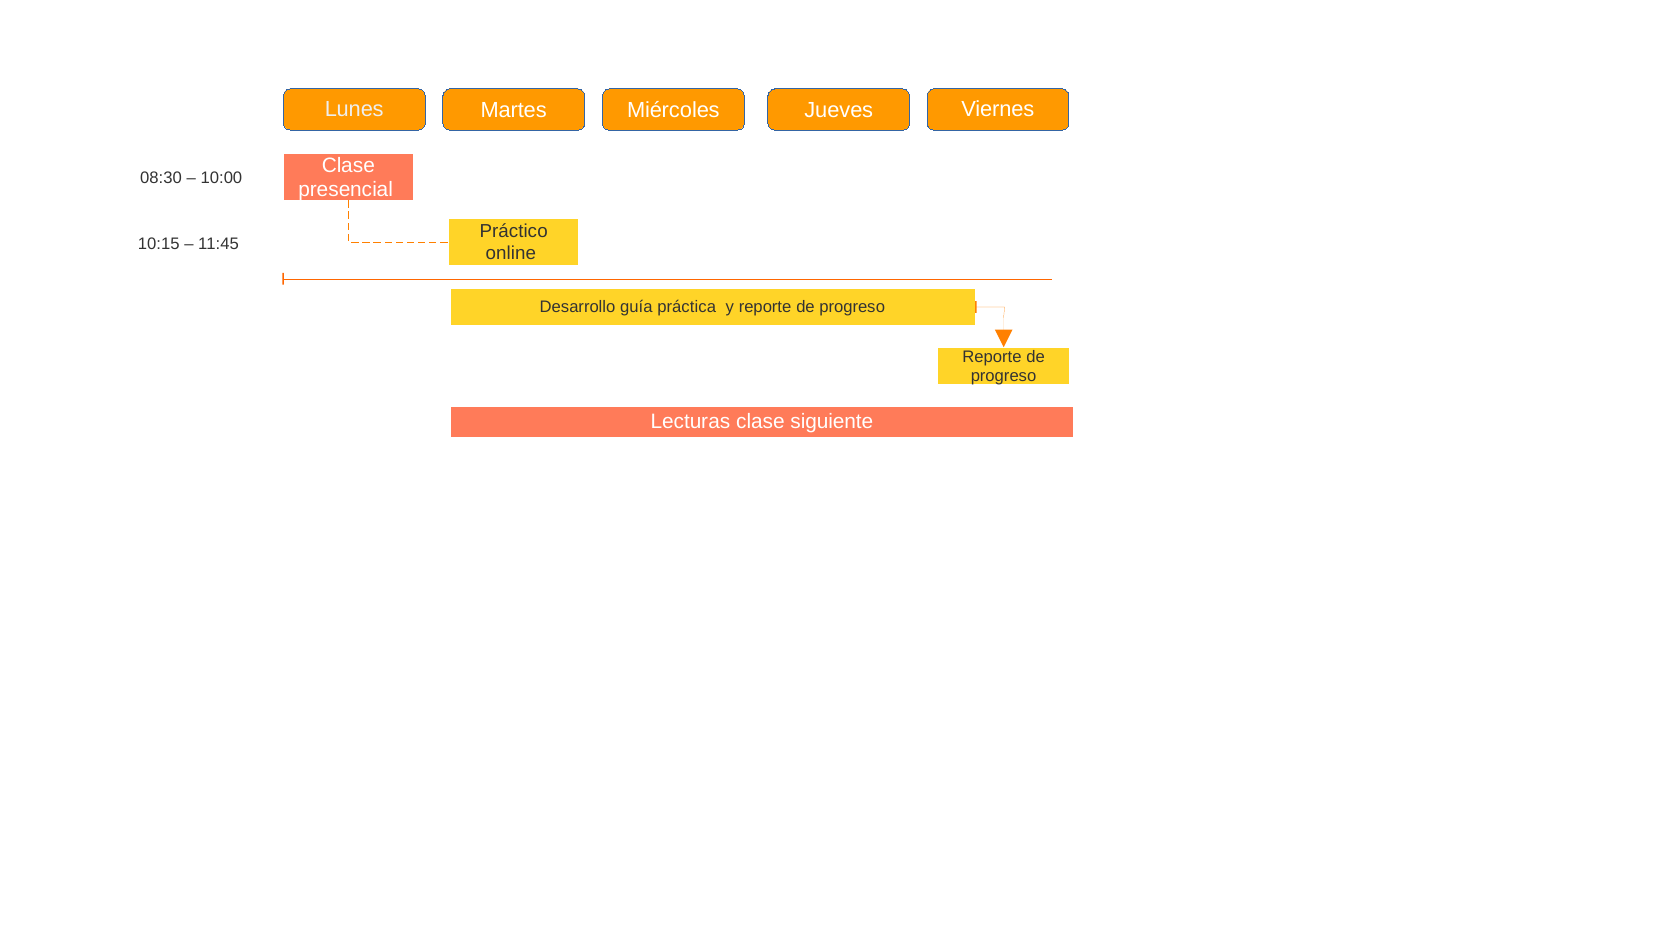

Lunes
Viernes
Martes
Miércoles
Jueves
08:30 – 10:00
Clase presencial
10:15 – 11:45
Práctico
online
Desarrollo guía práctica y reporte de progreso
Reporte de progreso
Lecturas clase siguiente